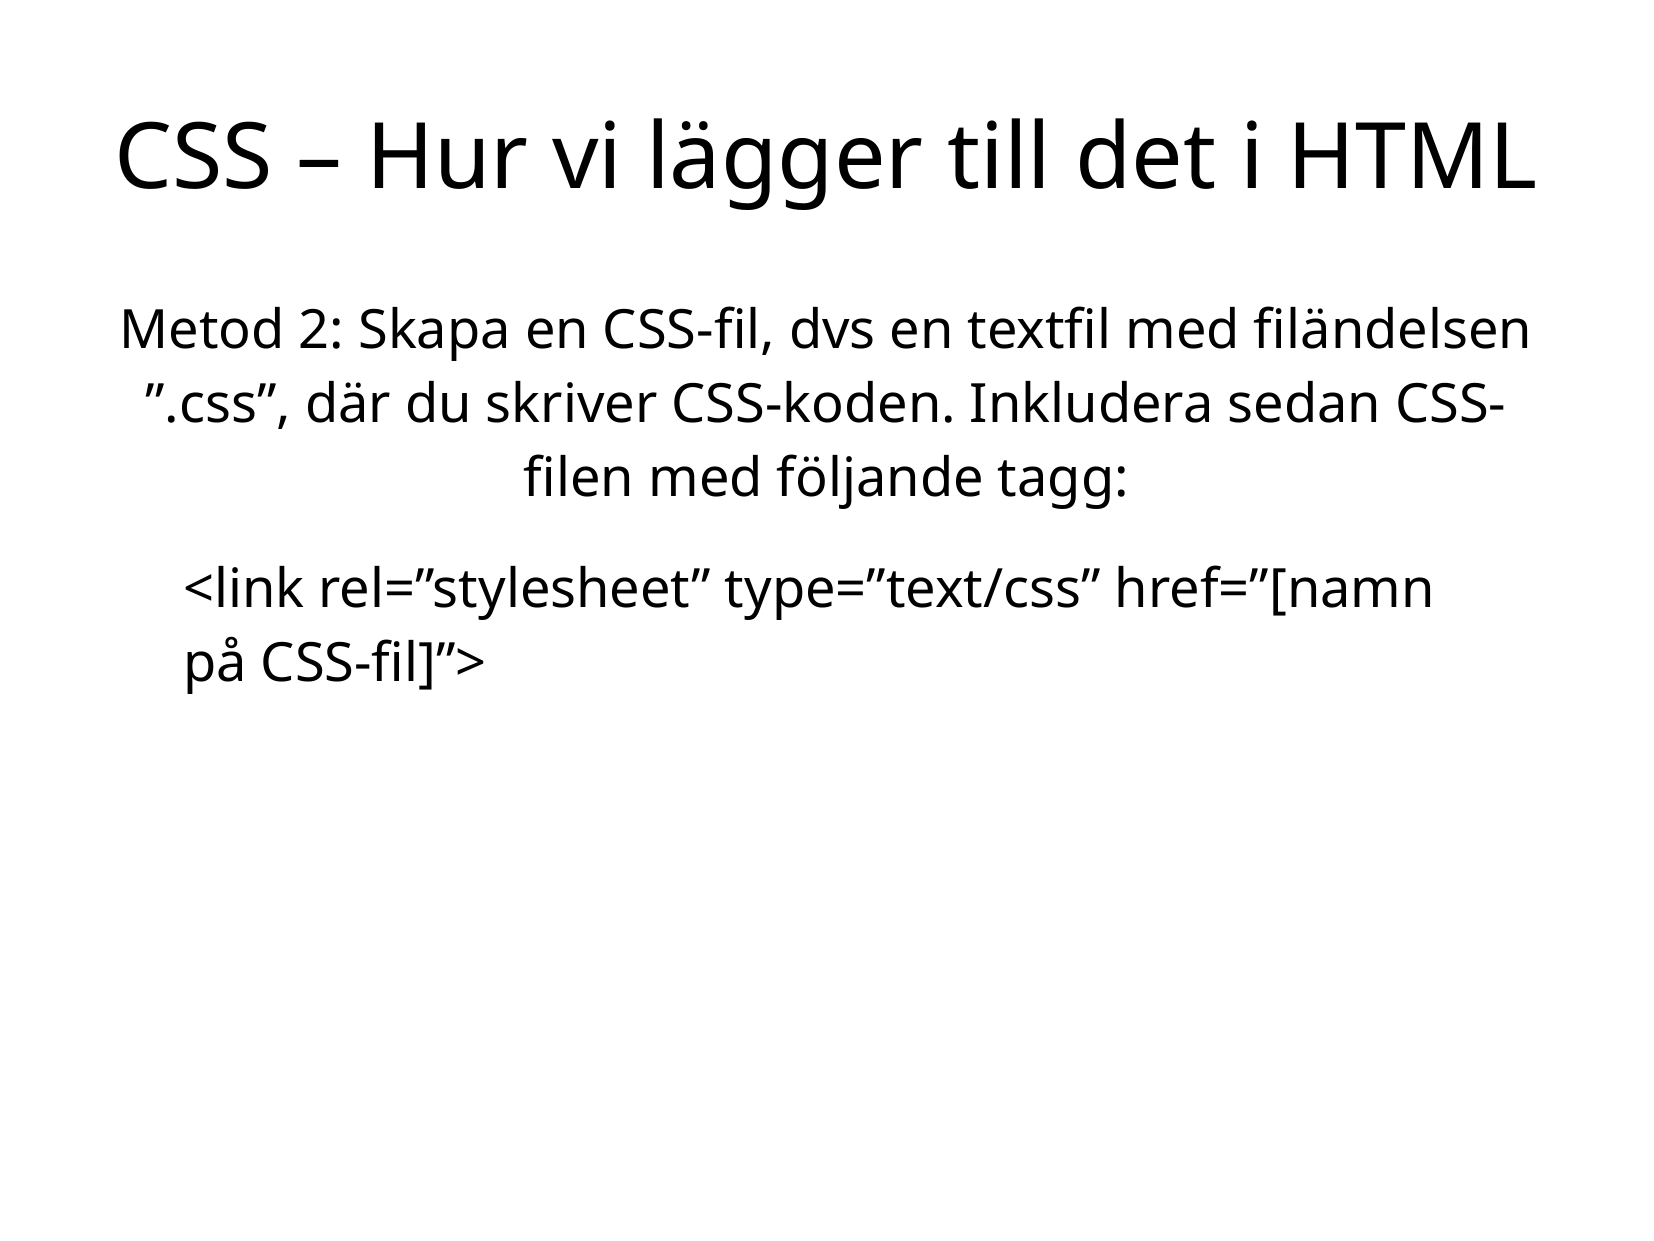

# CSS – Hur vi lägger till det i HTML
Metod 2: Skapa en CSS-fil, dvs en textfil med filändelsen ”.css”, där du skriver CSS-koden. Inkludera sedan CSS-filen med följande tagg:
<link rel=”stylesheet” type=”text/css” href=”[namn på CSS-fil]”>